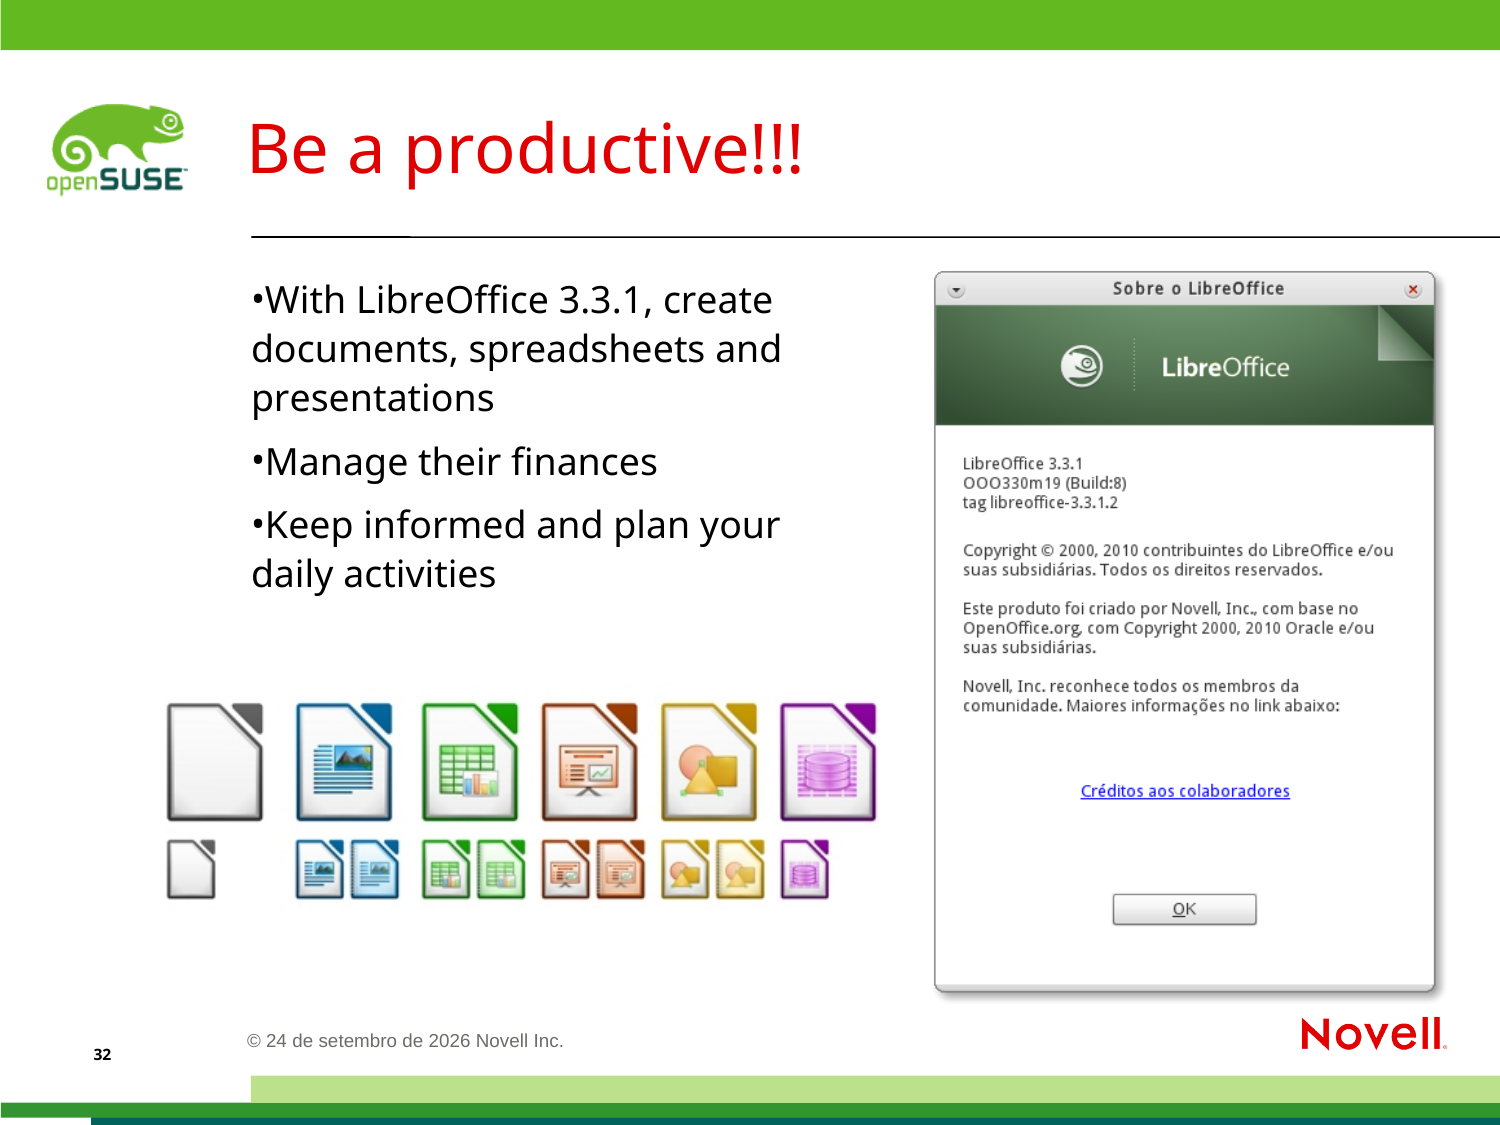

# Be a productive!!!
With LibreOffice 3.3.1, create documents, spreadsheets and presentations
Manage their finances
Keep informed and plan your daily activities